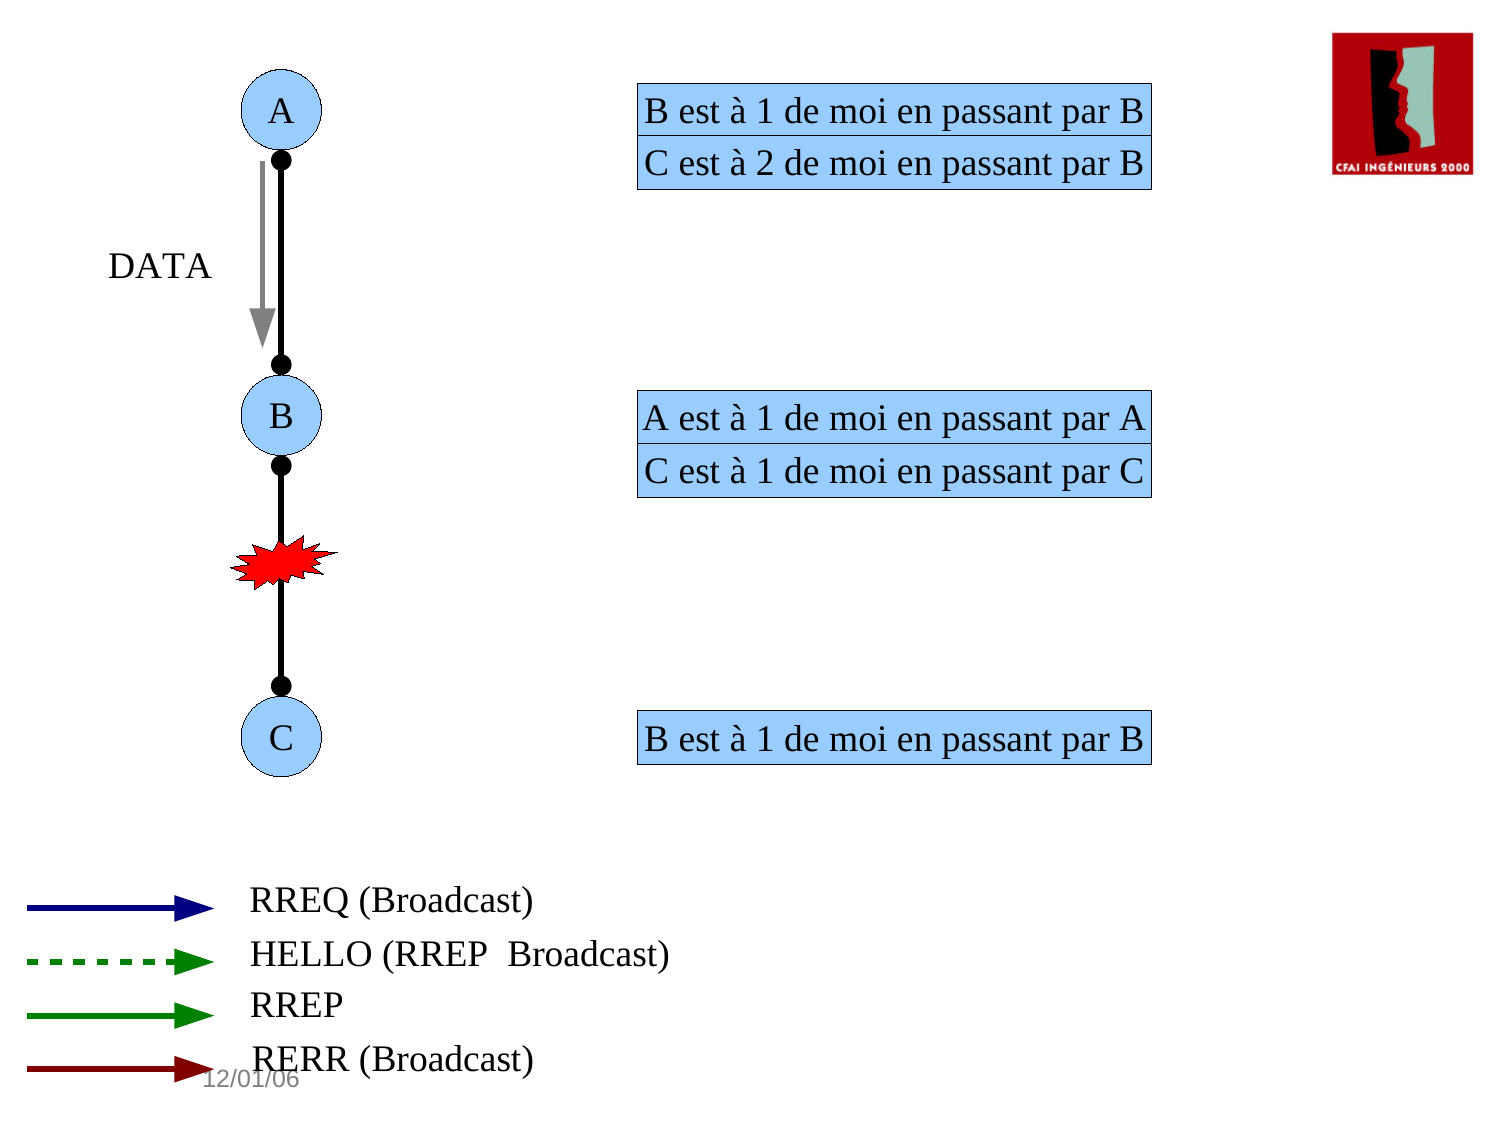

A
B est à 1 de moi en passant par B
C est à 2 de moi en passant par B
DATA
B
A est à 1 de moi en passant par A
C est à 1 de moi en passant par C
C
B est à 1 de moi en passant par B
RREQ (Broadcast)
HELLO (RREP Broadcast)
RREP
RERR (Broadcast)